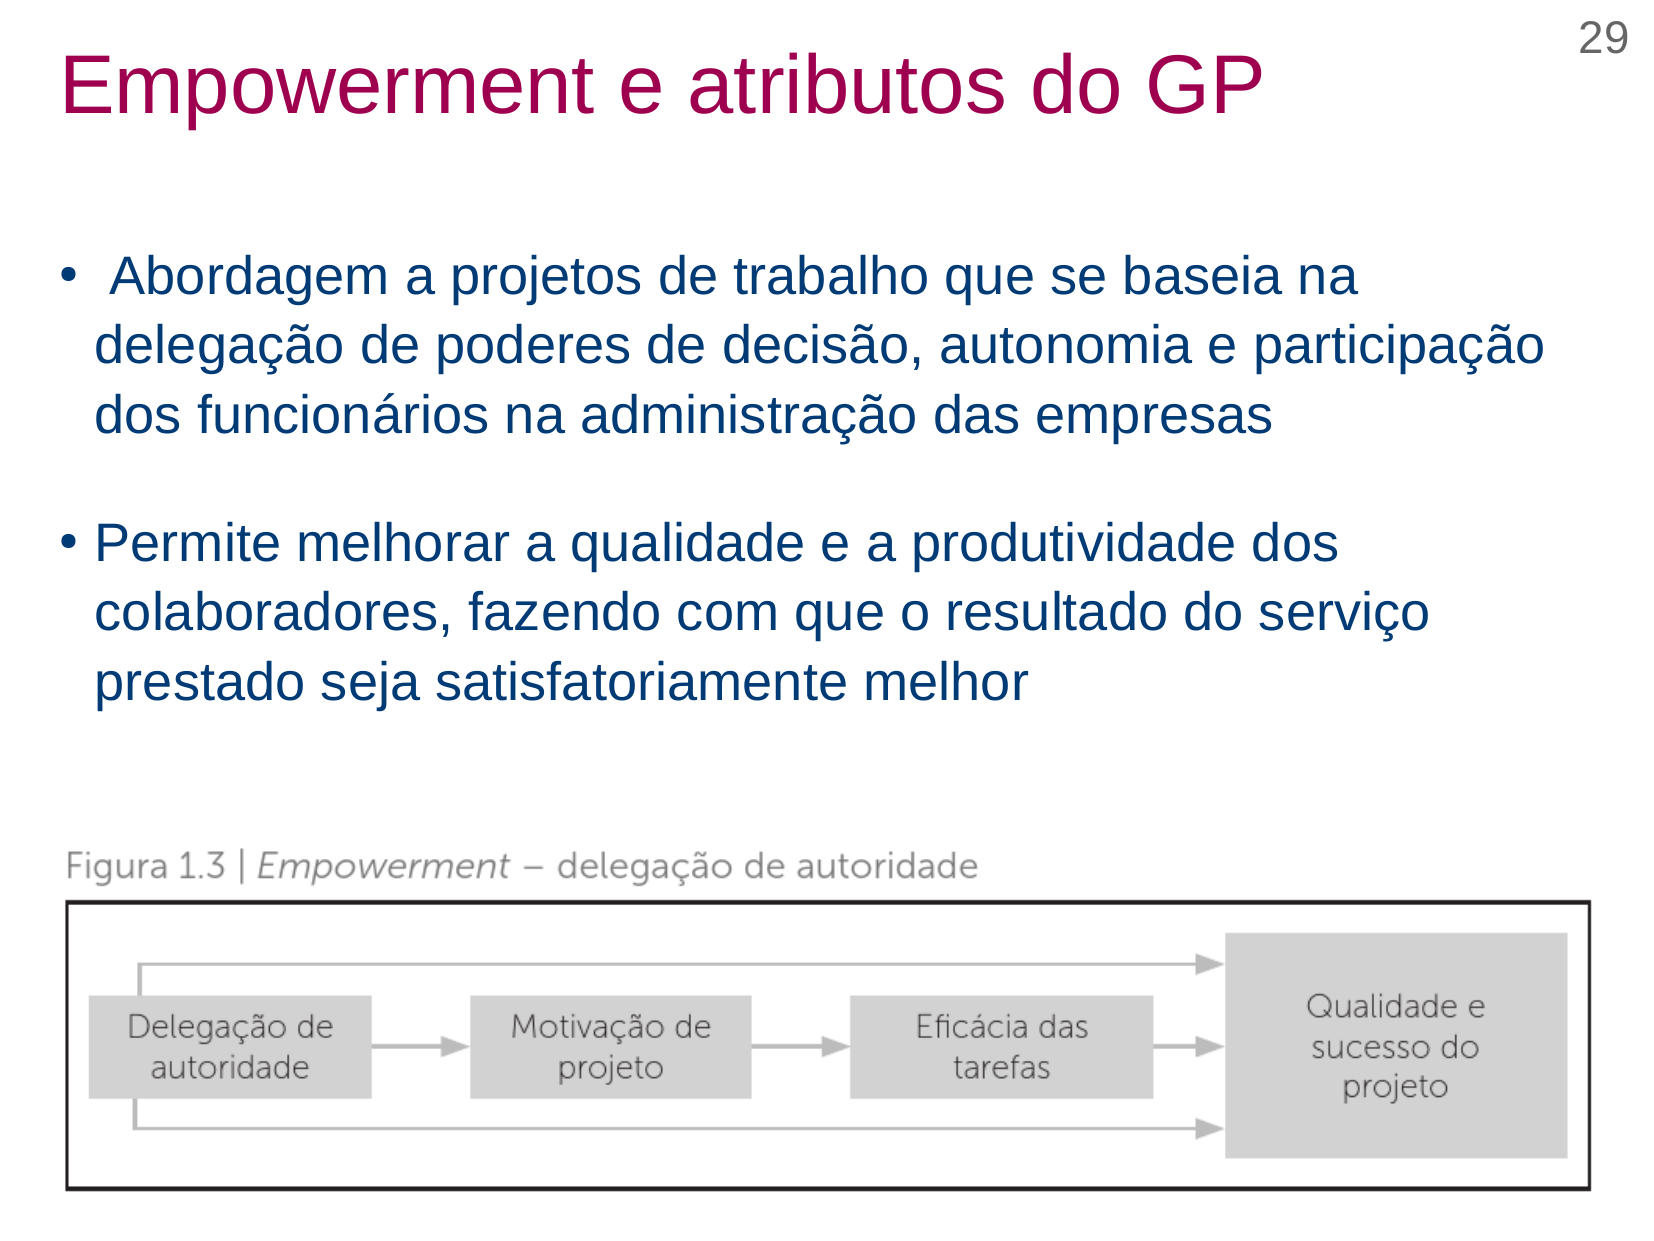

29
# Empowerment e atributos do GP
 Abordagem a projetos de trabalho que se baseia na delegação de poderes de decisão, autonomia e participação dos funcionários na administração das empresas
Permite melhorar a qualidade e a produtividade dos colaboradores, fazendo com que o resultado do serviço prestado seja satisfatoriamente melhor